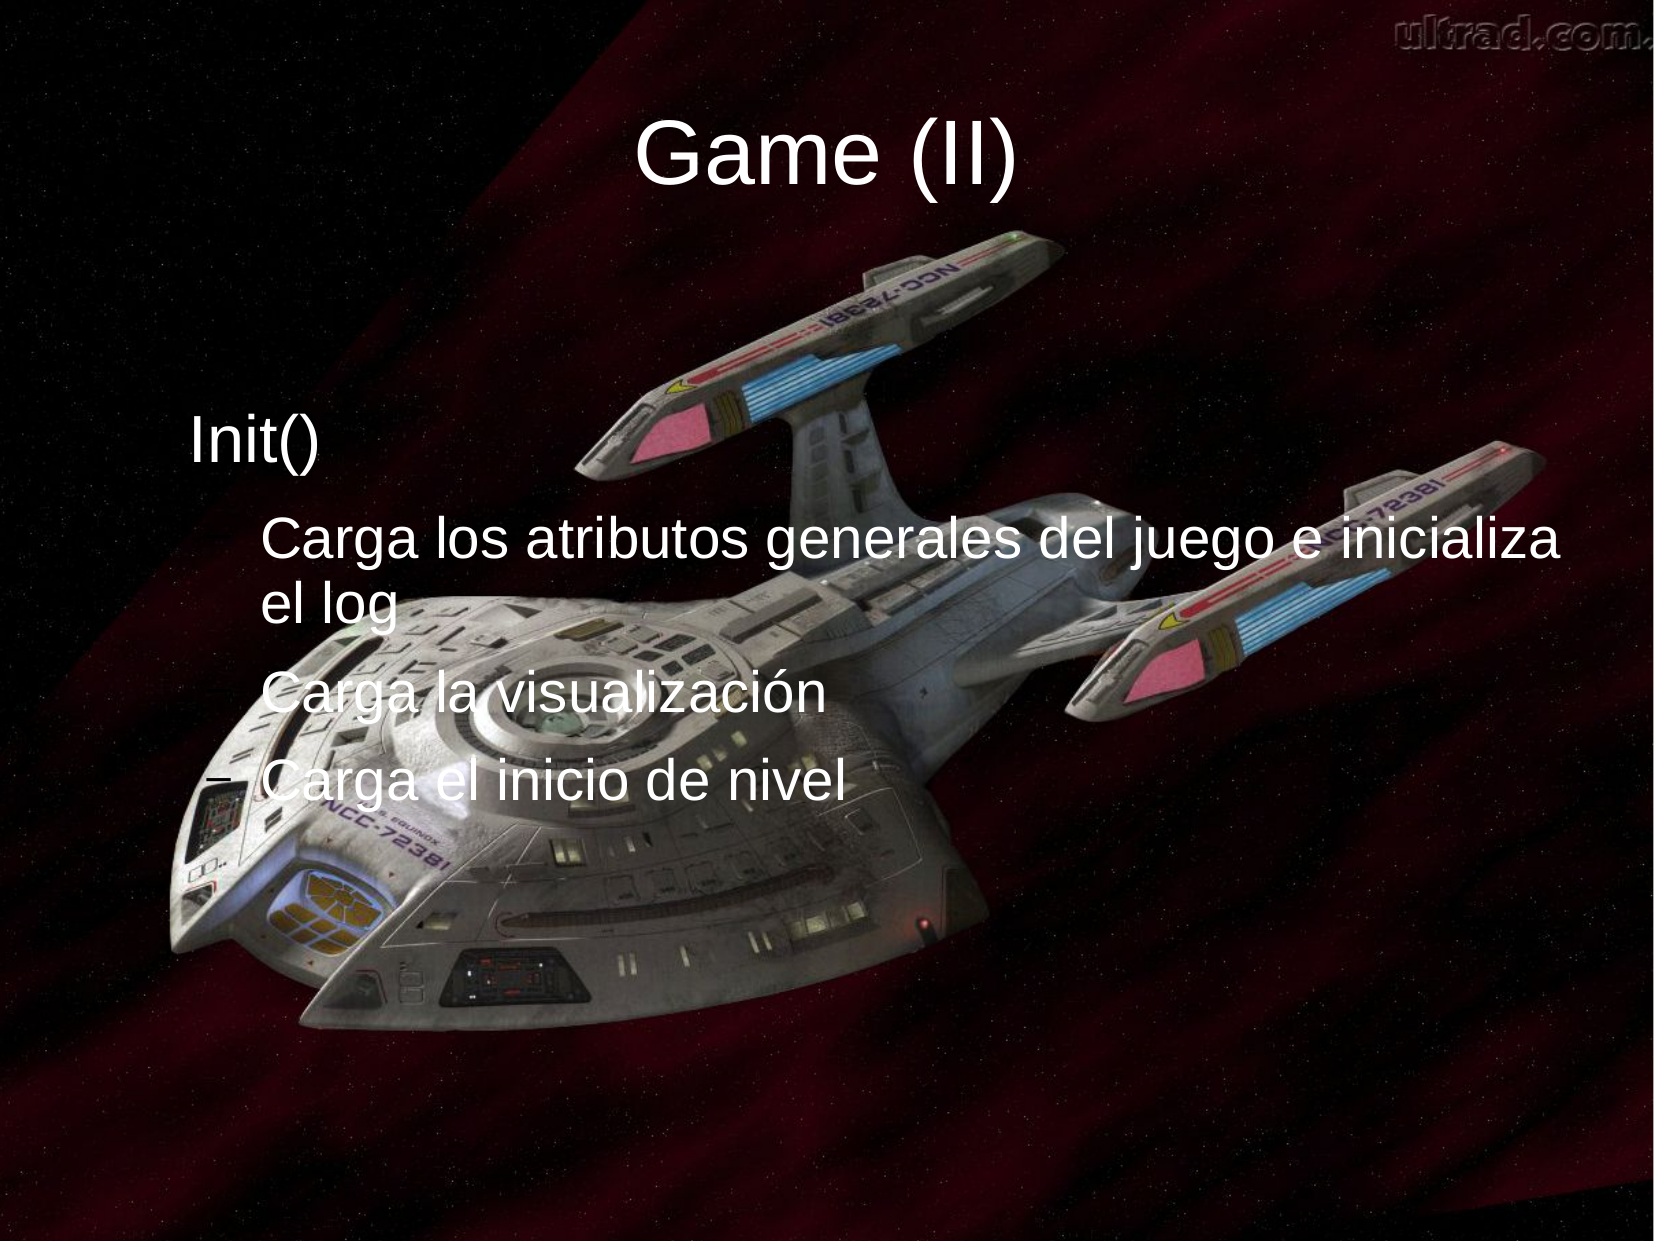

# Game (II)
Init()
Carga los atributos generales del juego e inicializa el log
Carga la visualización
Carga el inicio de nivel